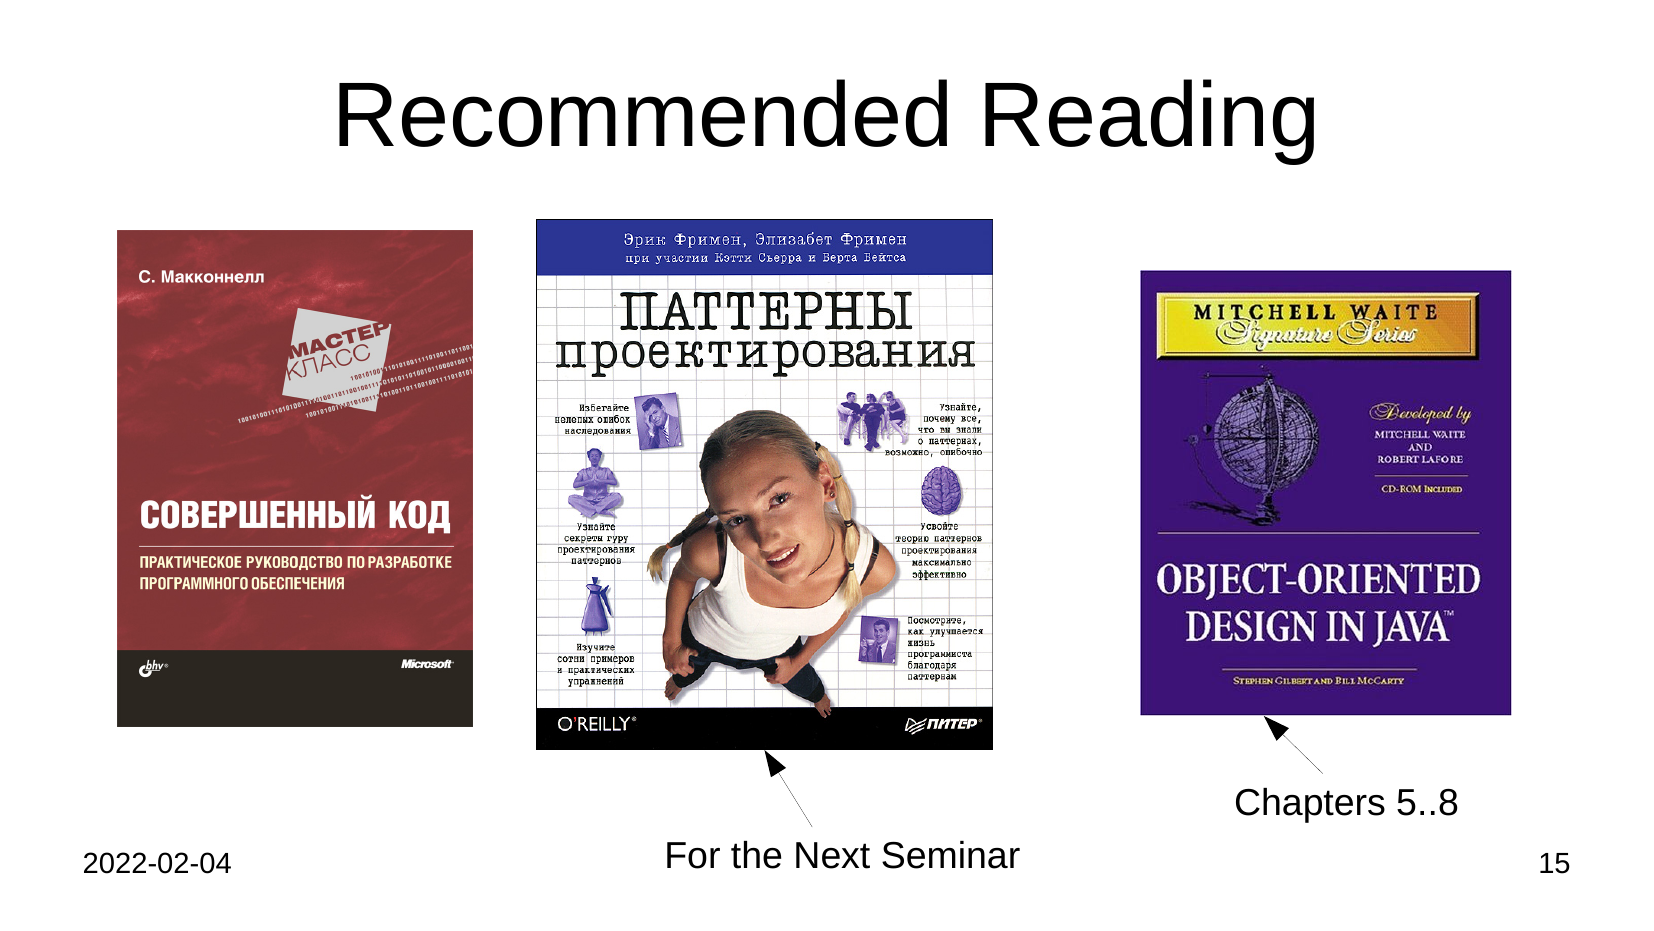

# Recommended Reading
Chapters 5..8
For the Next Seminar
2022-02-04
15